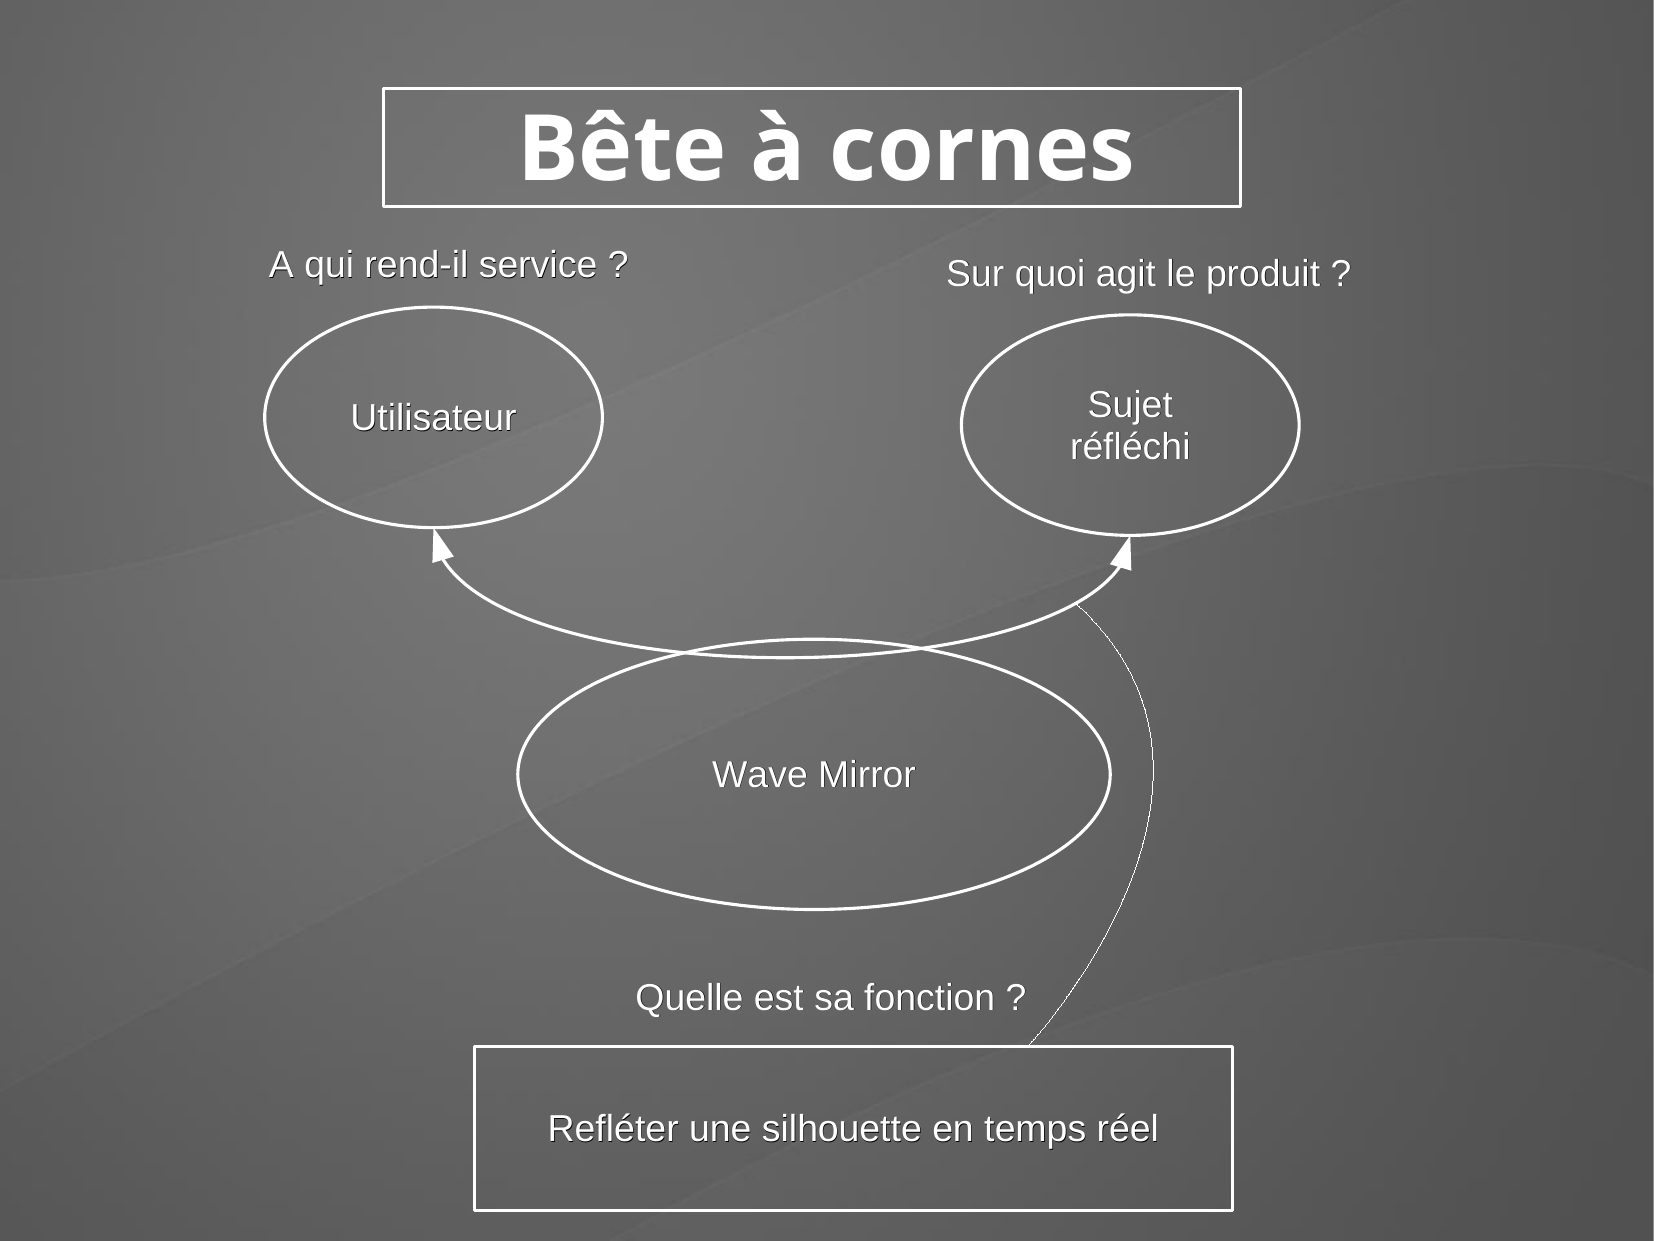

# Bête à cornes
A qui rend-il service ?
 Sur quoi agit le produit ?
Utilisateur
Sujet réfléchi
Wave Mirror
 Quelle est sa fonction ?
Refléter une silhouette en temps réel